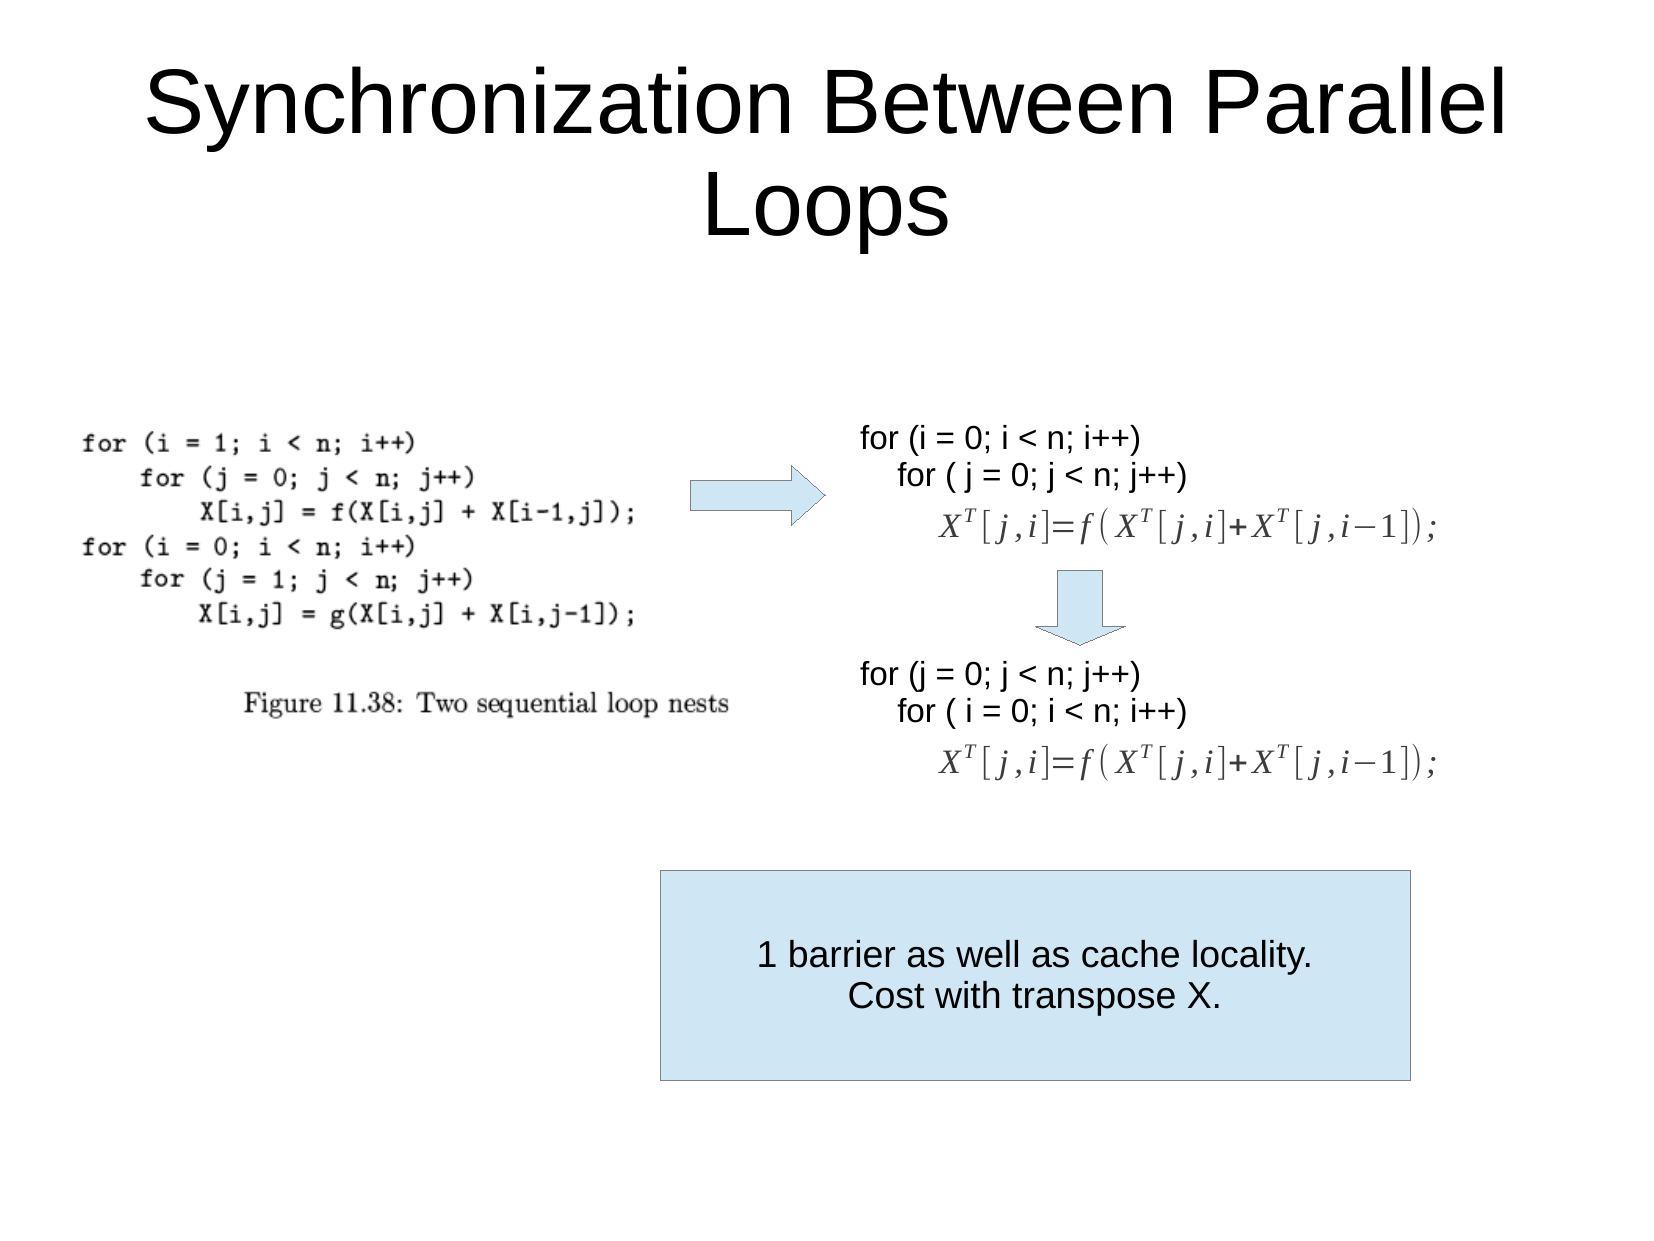

# Synchronization Between Parallel Loops
for (i = 0; i < n; i++)
 for ( j = 0; j < n; j++)
for (j = 0; j < n; j++)
 for ( i = 0; i < n; i++)
1 barrier as well as cache locality.
Cost with transpose X.